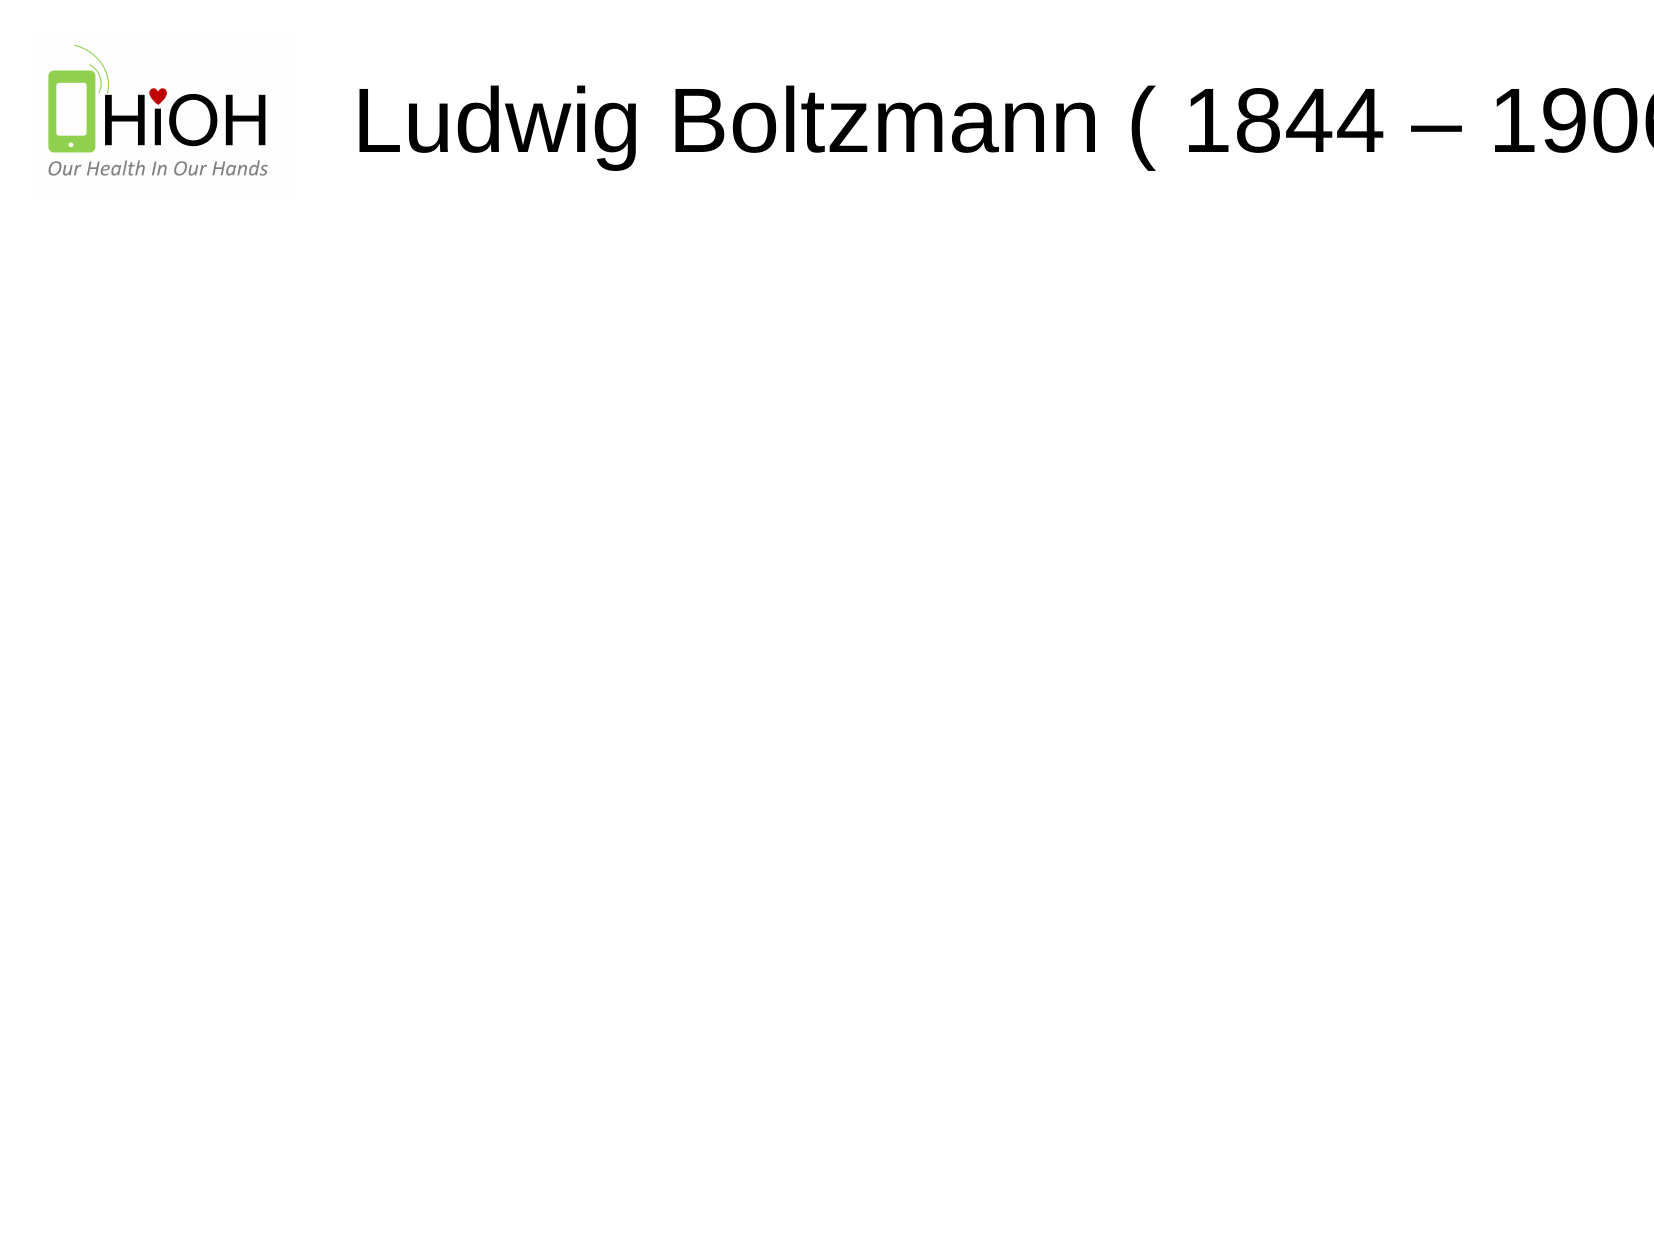

# Ludwig Boltzmann ( 1844 – 1906 )